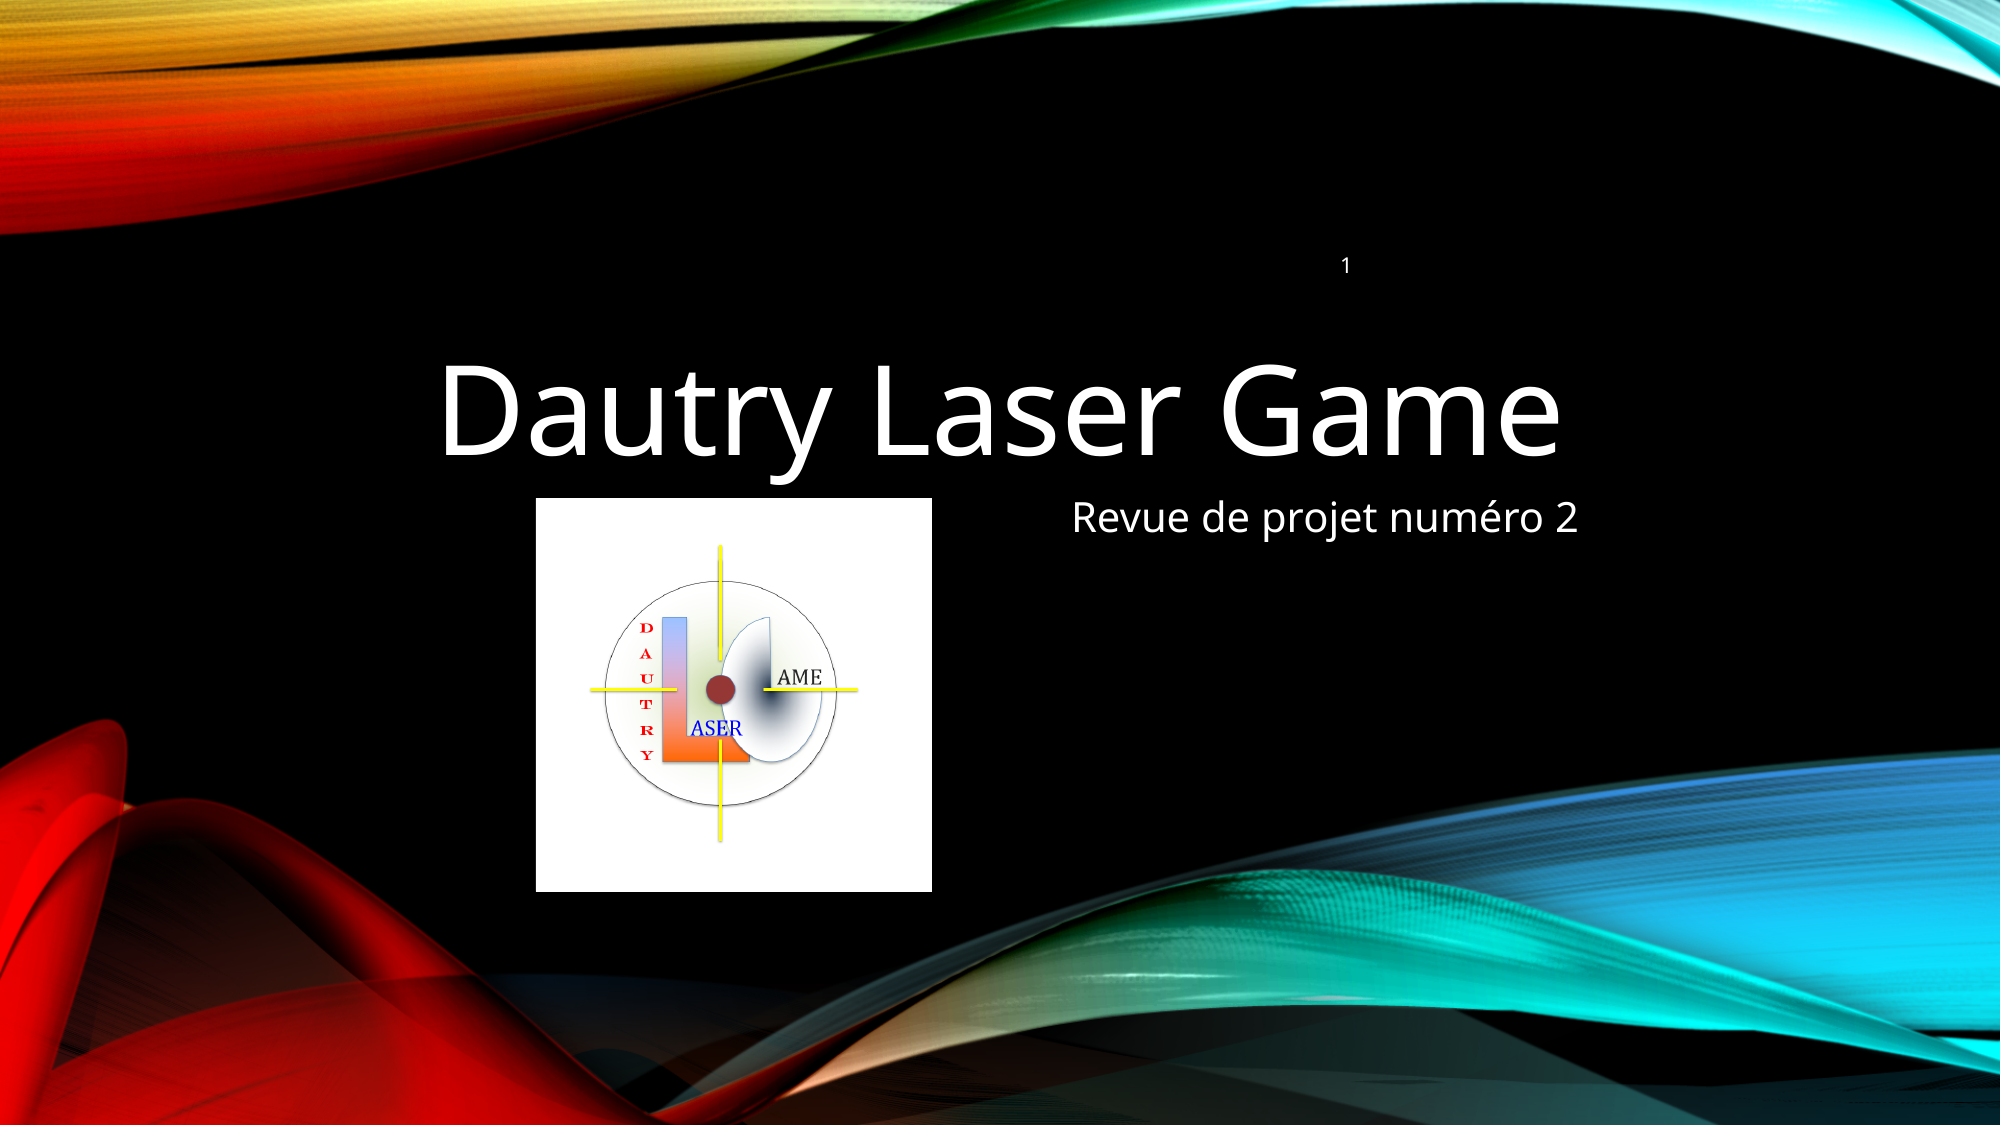

# Dautry Laser Game
Revue de projet numéro 2